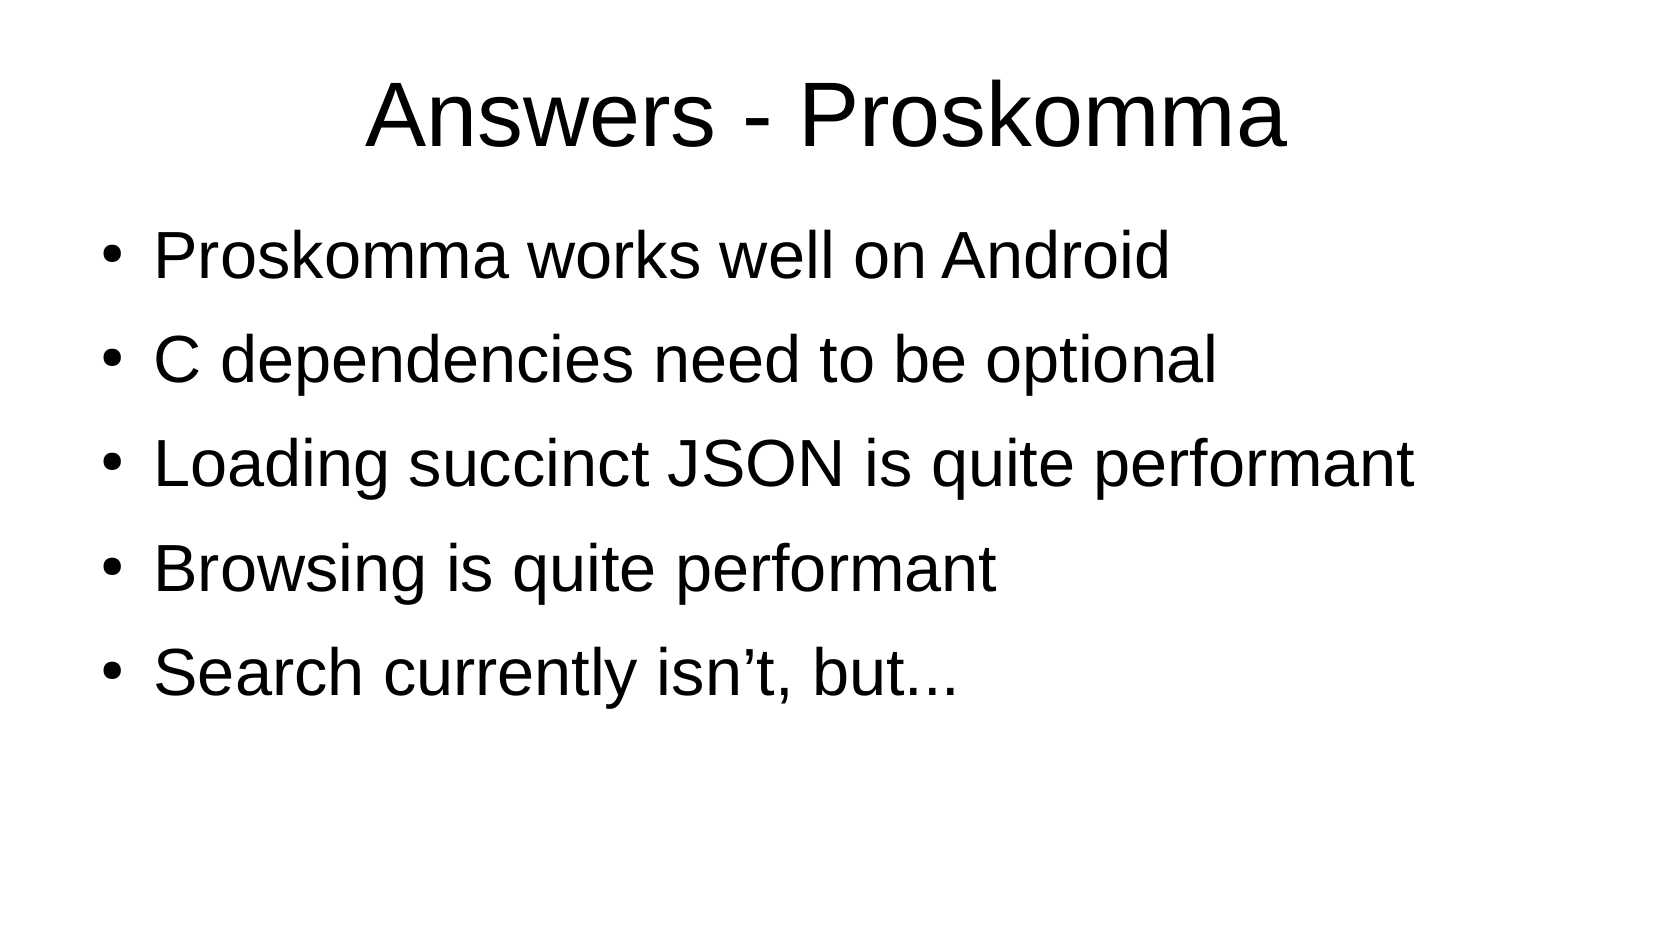

# Answers - Proskomma
Proskomma works well on Android
C dependencies need to be optional
Loading succinct JSON is quite performant
Browsing is quite performant
Search currently isn’t, but...